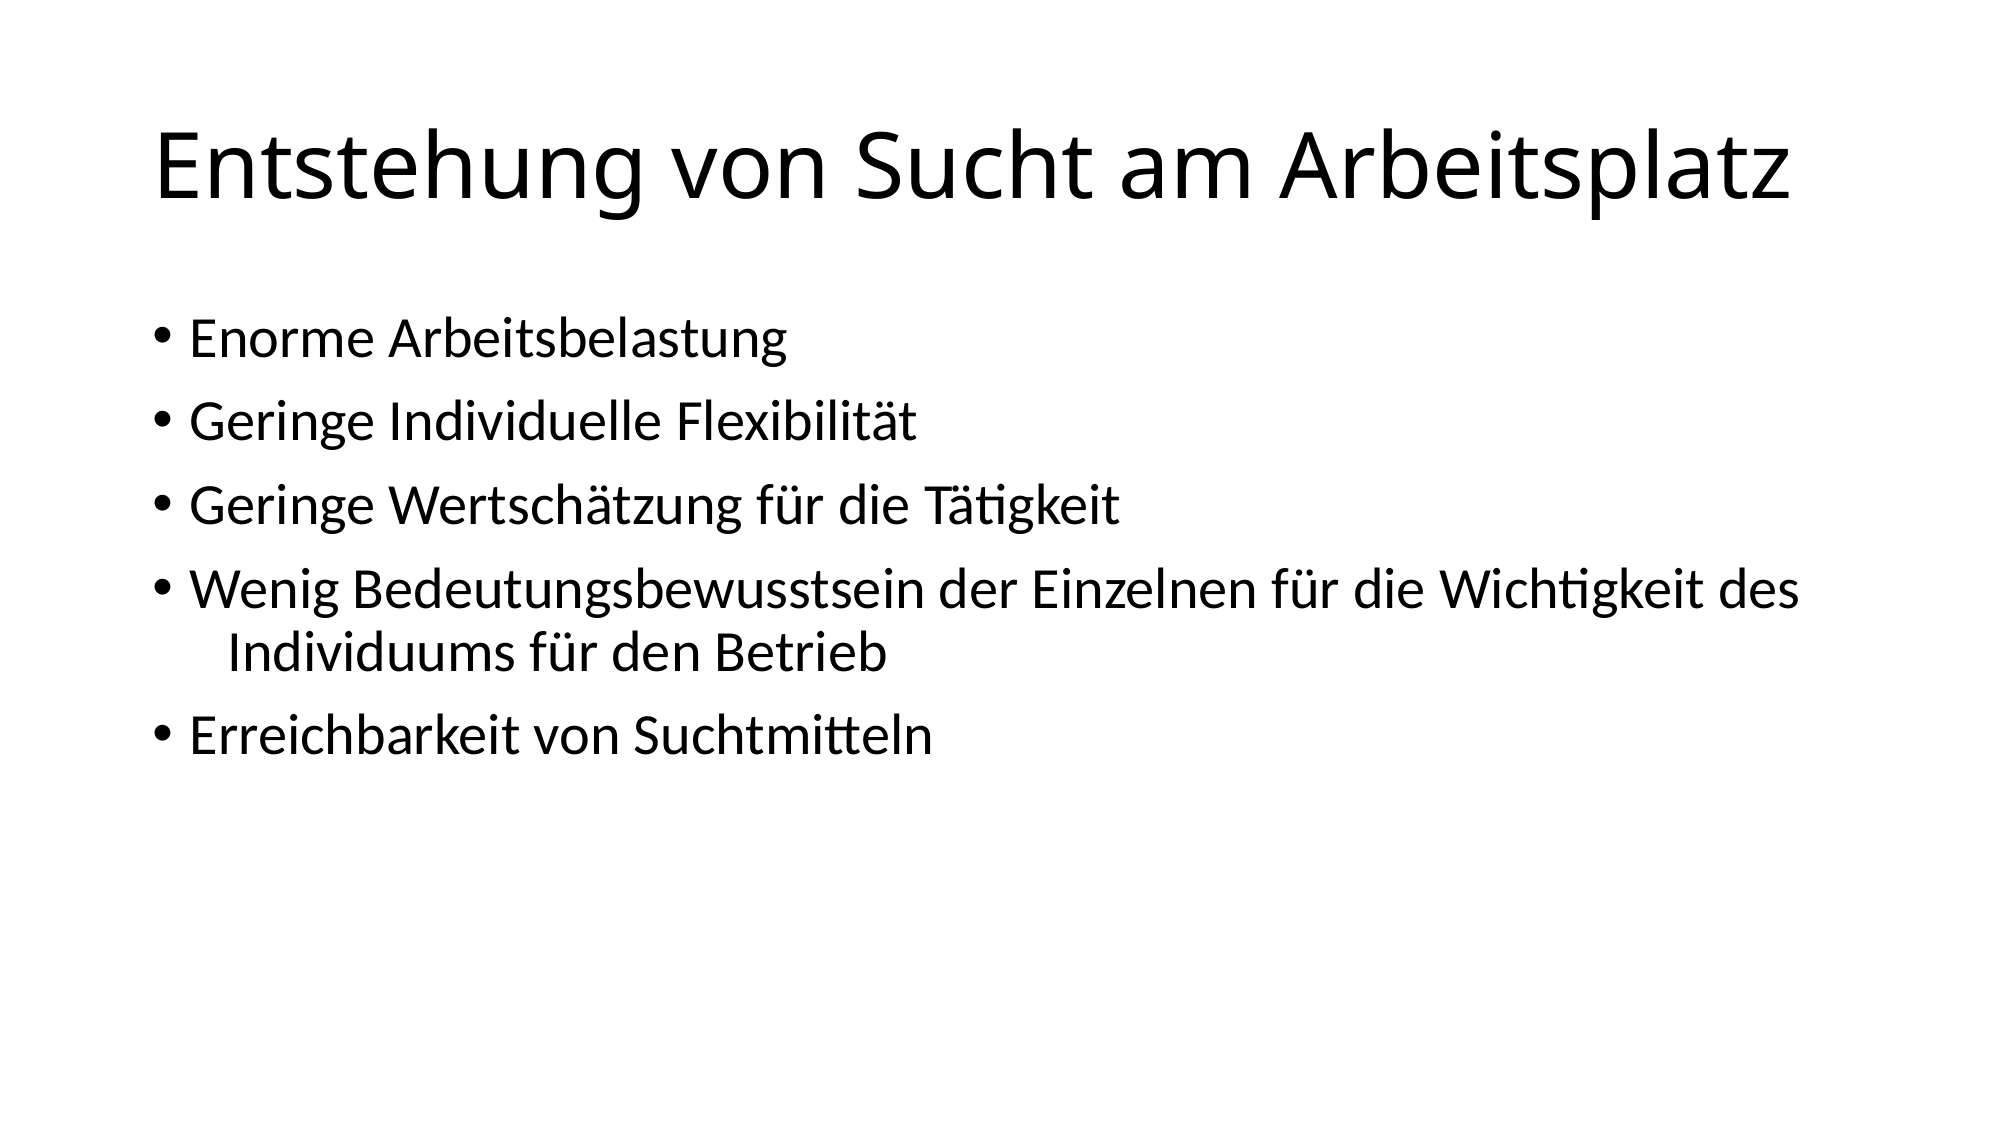

# Entstehung von Sucht am Arbeitsplatz
Enorme Arbeitsbelastung
Geringe Individuelle Flexibilität
Geringe Wertschätzung für die Tätigkeit
Wenig Bedeutungsbewusstsein der Einzelnen für die Wichtigkeit des Individuums für den Betrieb
Erreichbarkeit von Suchtmitteln